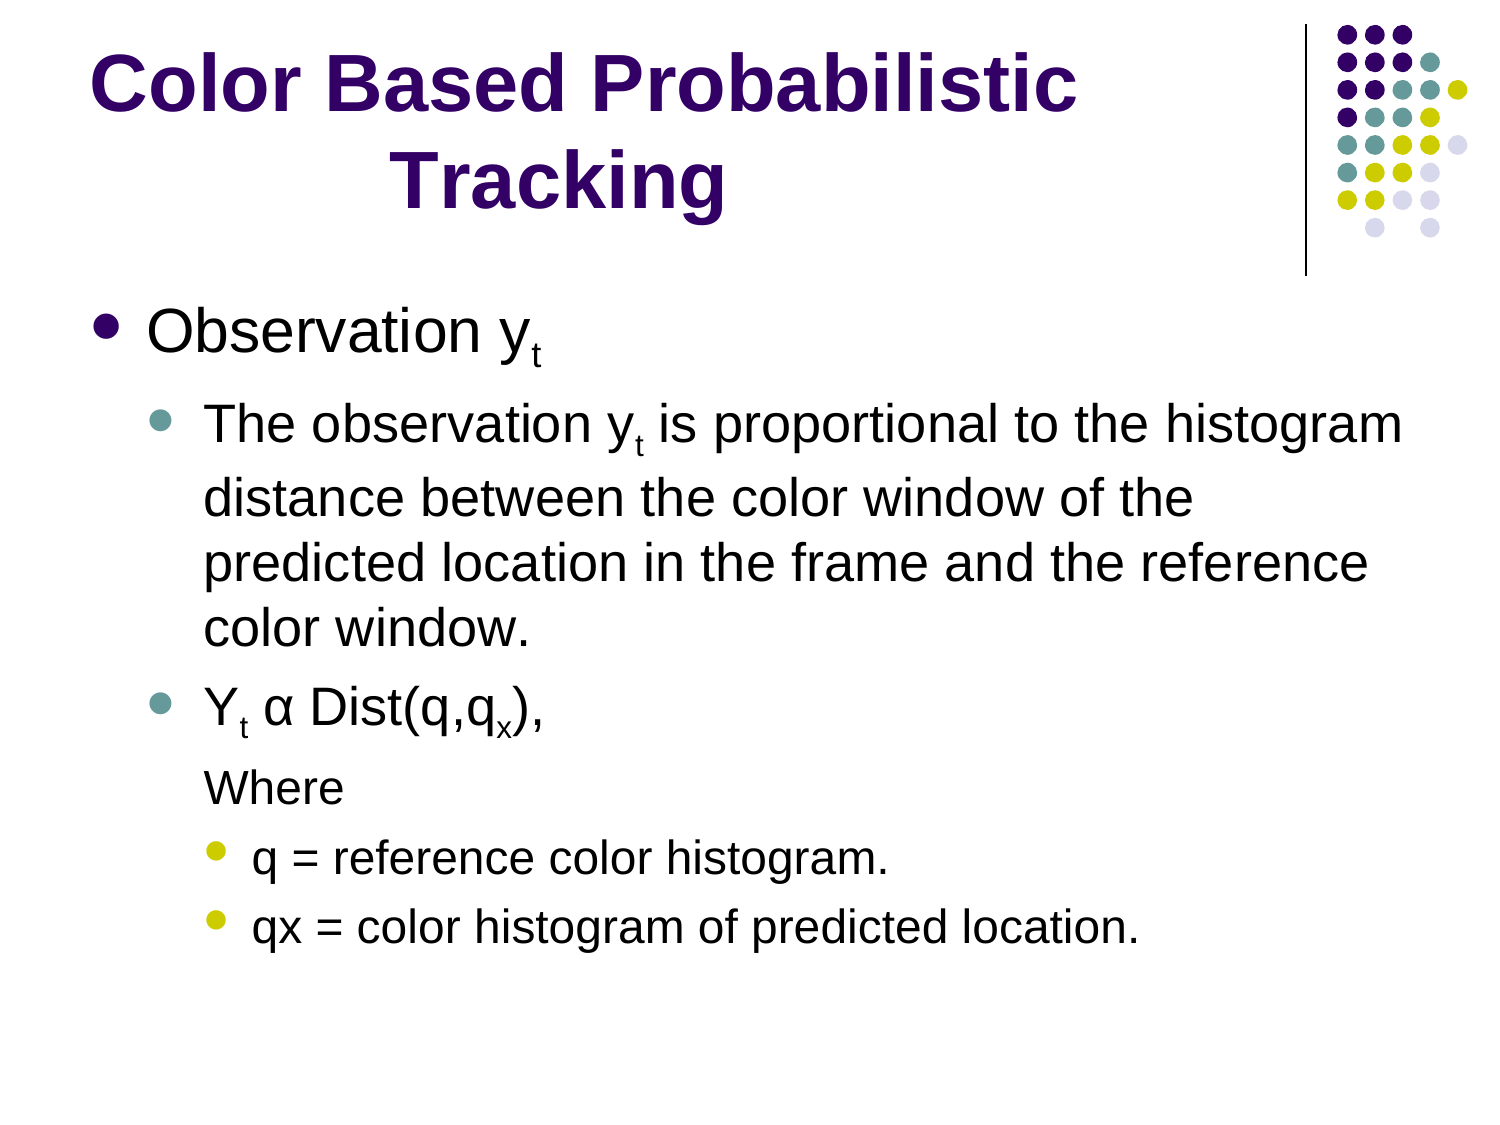

# Color Based Probabilistic 				Tracking
Observation yt
The observation yt is proportional to the histogram distance between the color window of the predicted location in the frame and the reference color window.
Yt α Dist(q,qx),
Where
q = reference color histogram.
qx = color histogram of predicted location.